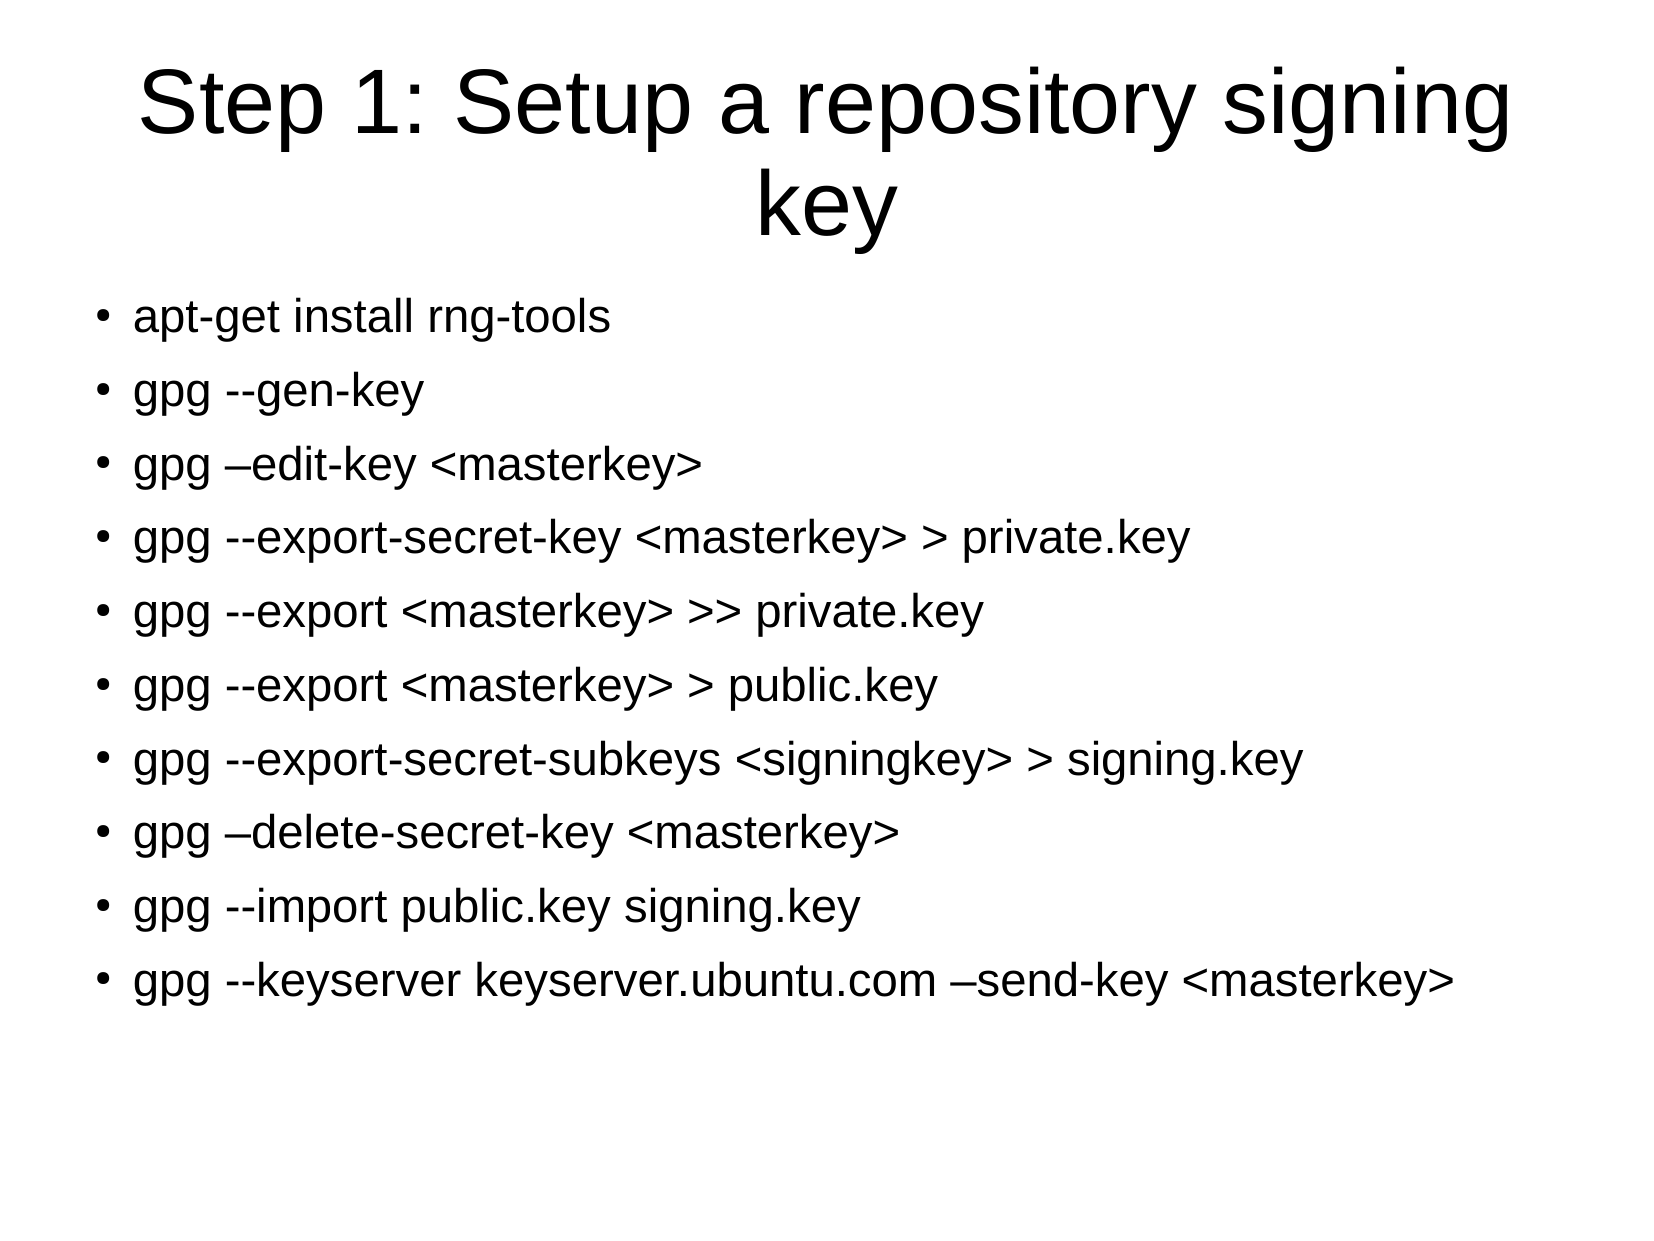

# Step 1: Setup a repository signing key
apt-get install rng-tools
gpg --gen-key
gpg –edit-key <masterkey>
gpg --export-secret-key <masterkey> > private.key
gpg --export <masterkey> >> private.key
gpg --export <masterkey> > public.key
gpg --export-secret-subkeys <signingkey> > signing.key
gpg –delete-secret-key <masterkey>
gpg --import public.key signing.key
gpg --keyserver keyserver.ubuntu.com –send-key <masterkey>